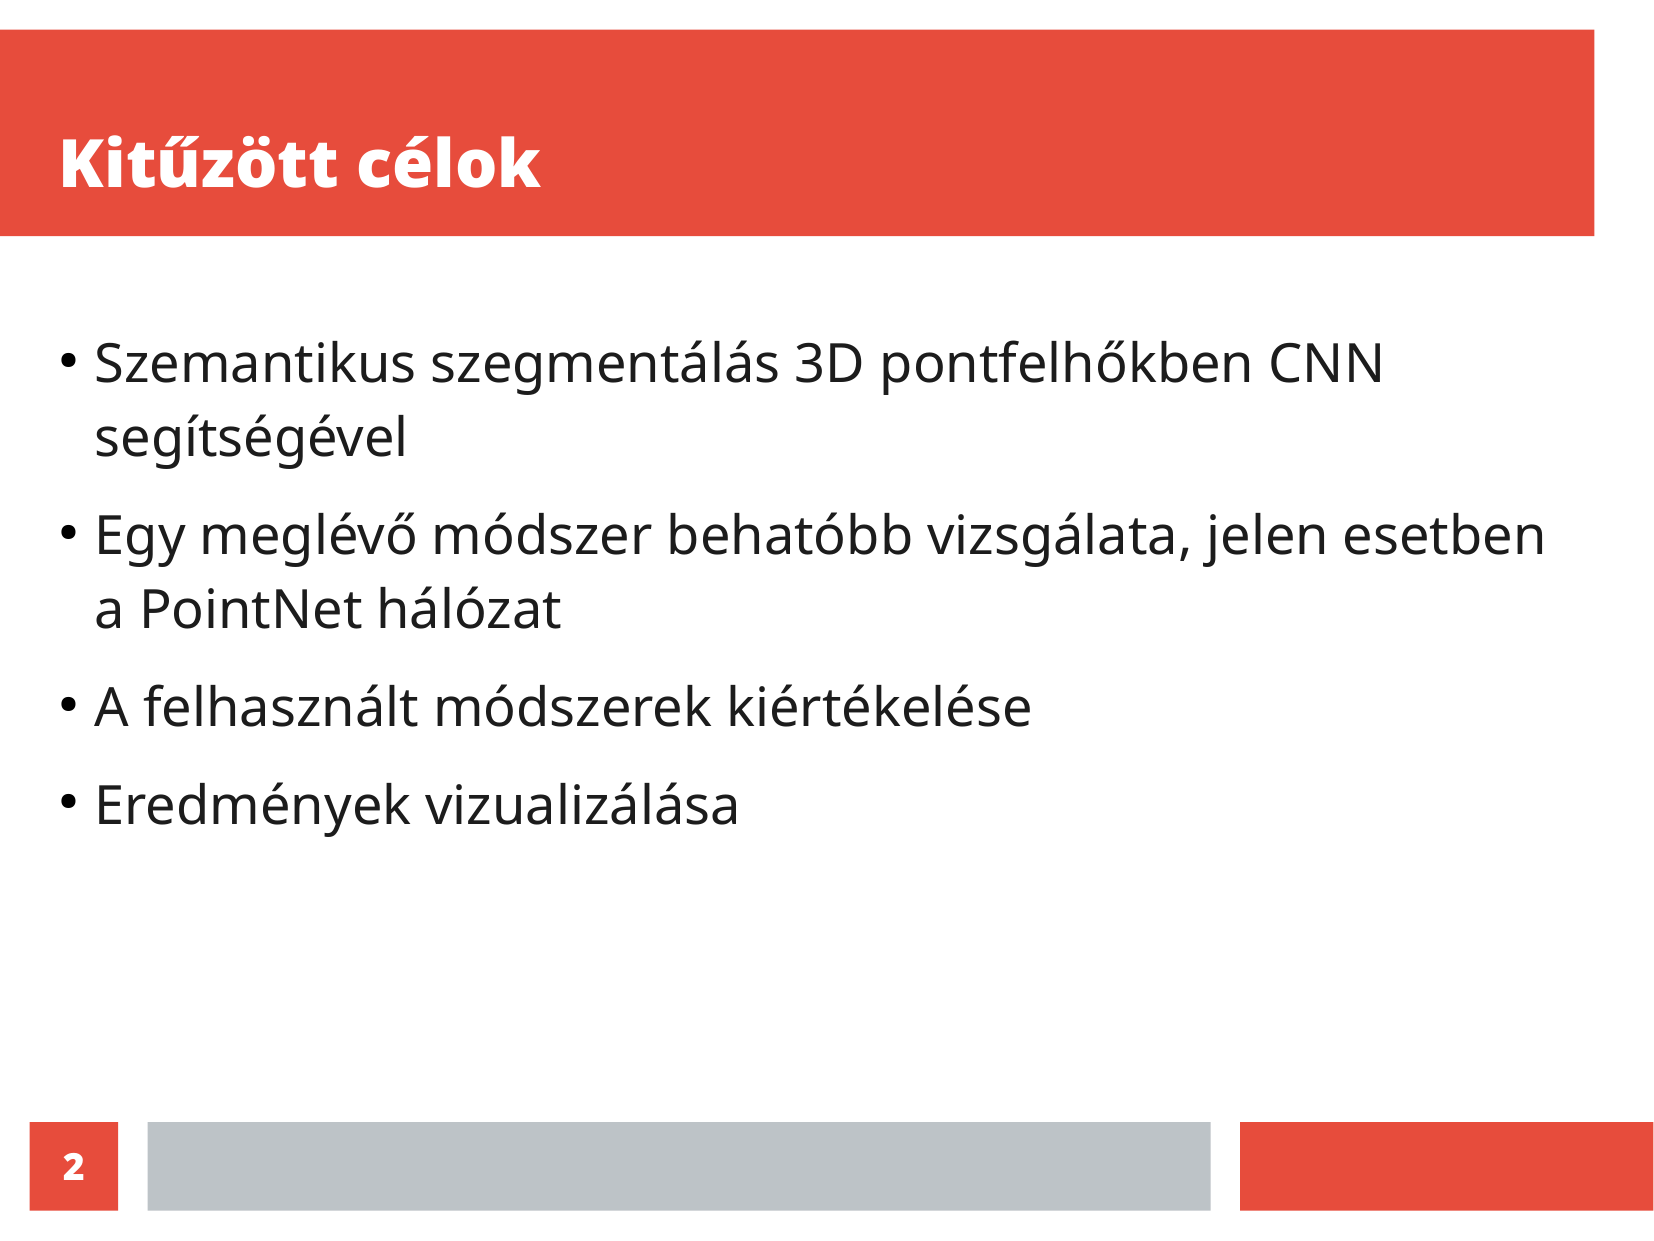

# Kitűzött célok
Szemantikus szegmentálás 3D pontfelhőkben CNN segítségével
Egy meglévő módszer behatóbb vizsgálata, jelen esetben a PointNet hálózat
A felhasznált módszerek kiértékelése
Eredmények vizualizálása
2